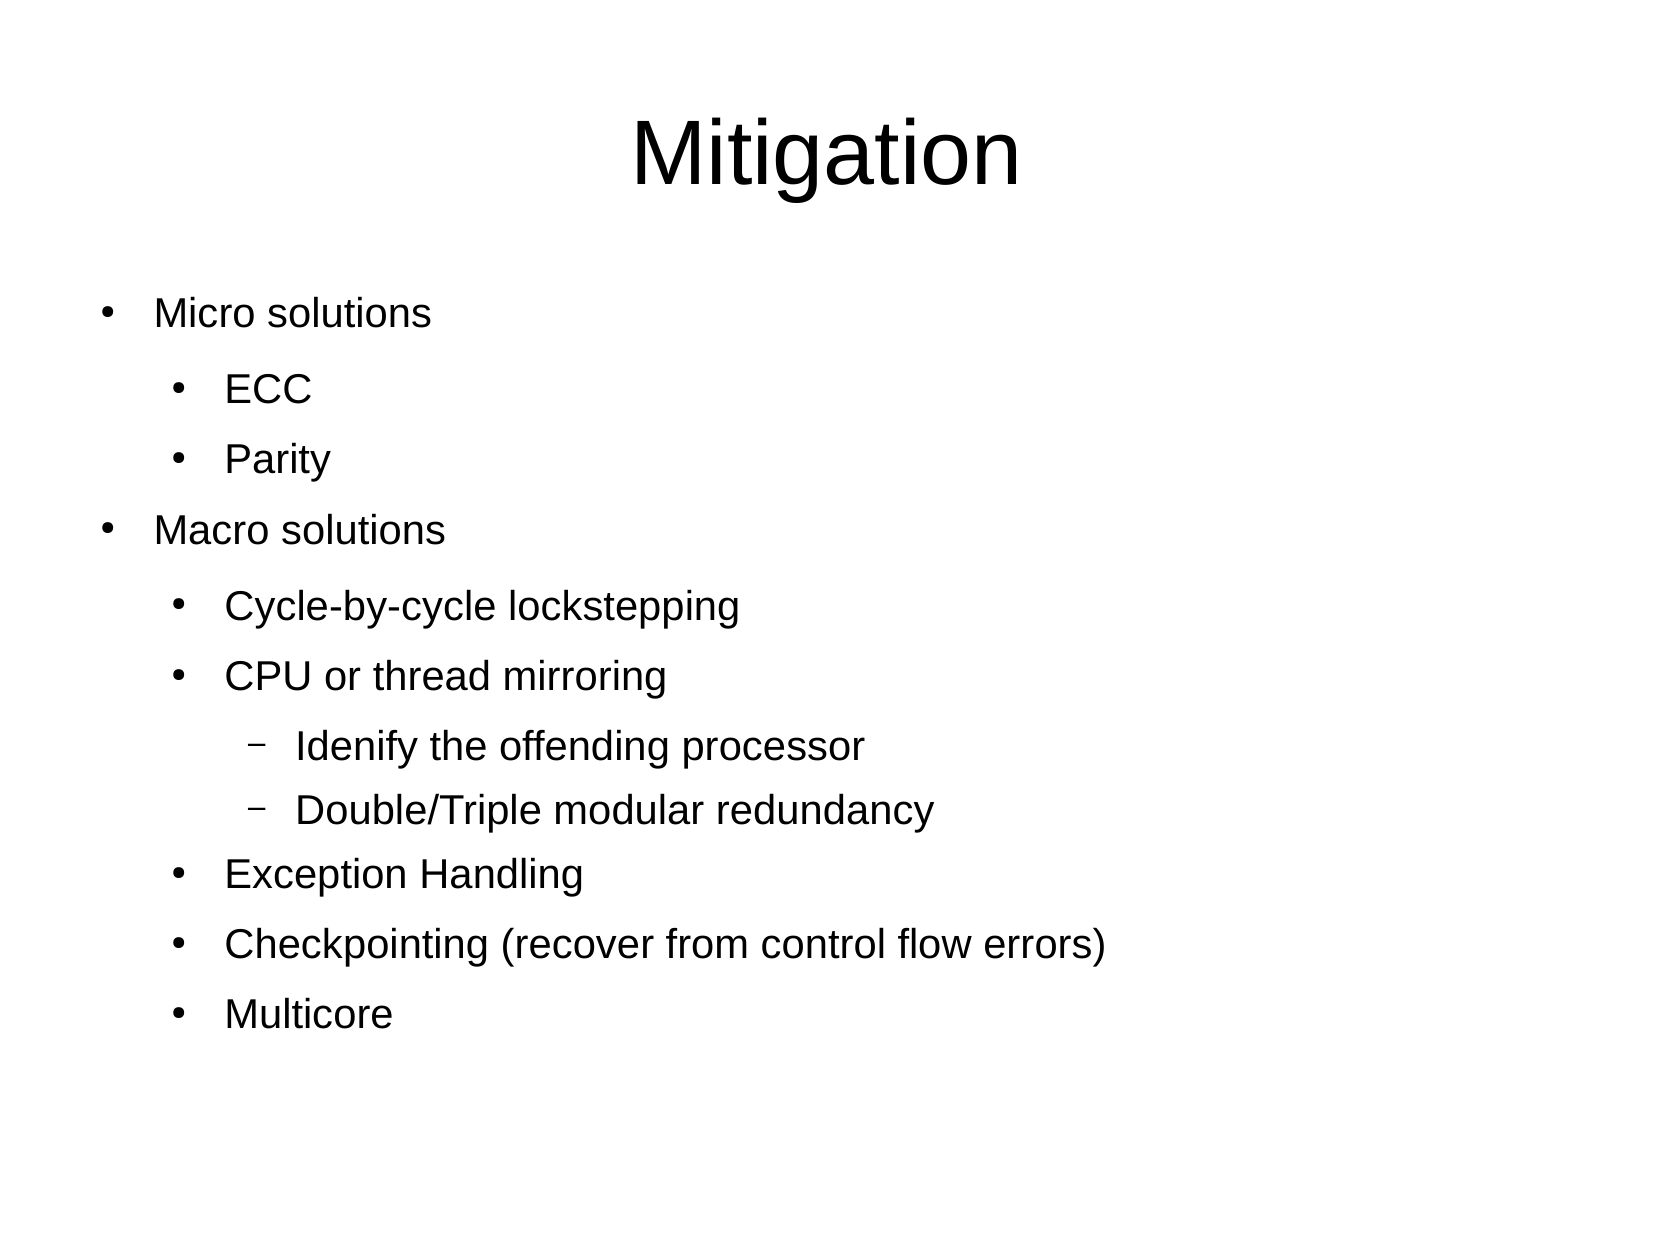

# Mitigation
Micro solutions
ECC
Parity
Macro solutions
Cycle-by-cycle lockstepping
CPU or thread mirroring
Idenify the offending processor
Double/Triple modular redundancy
Exception Handling
Checkpointing (recover from control flow errors)
Multicore